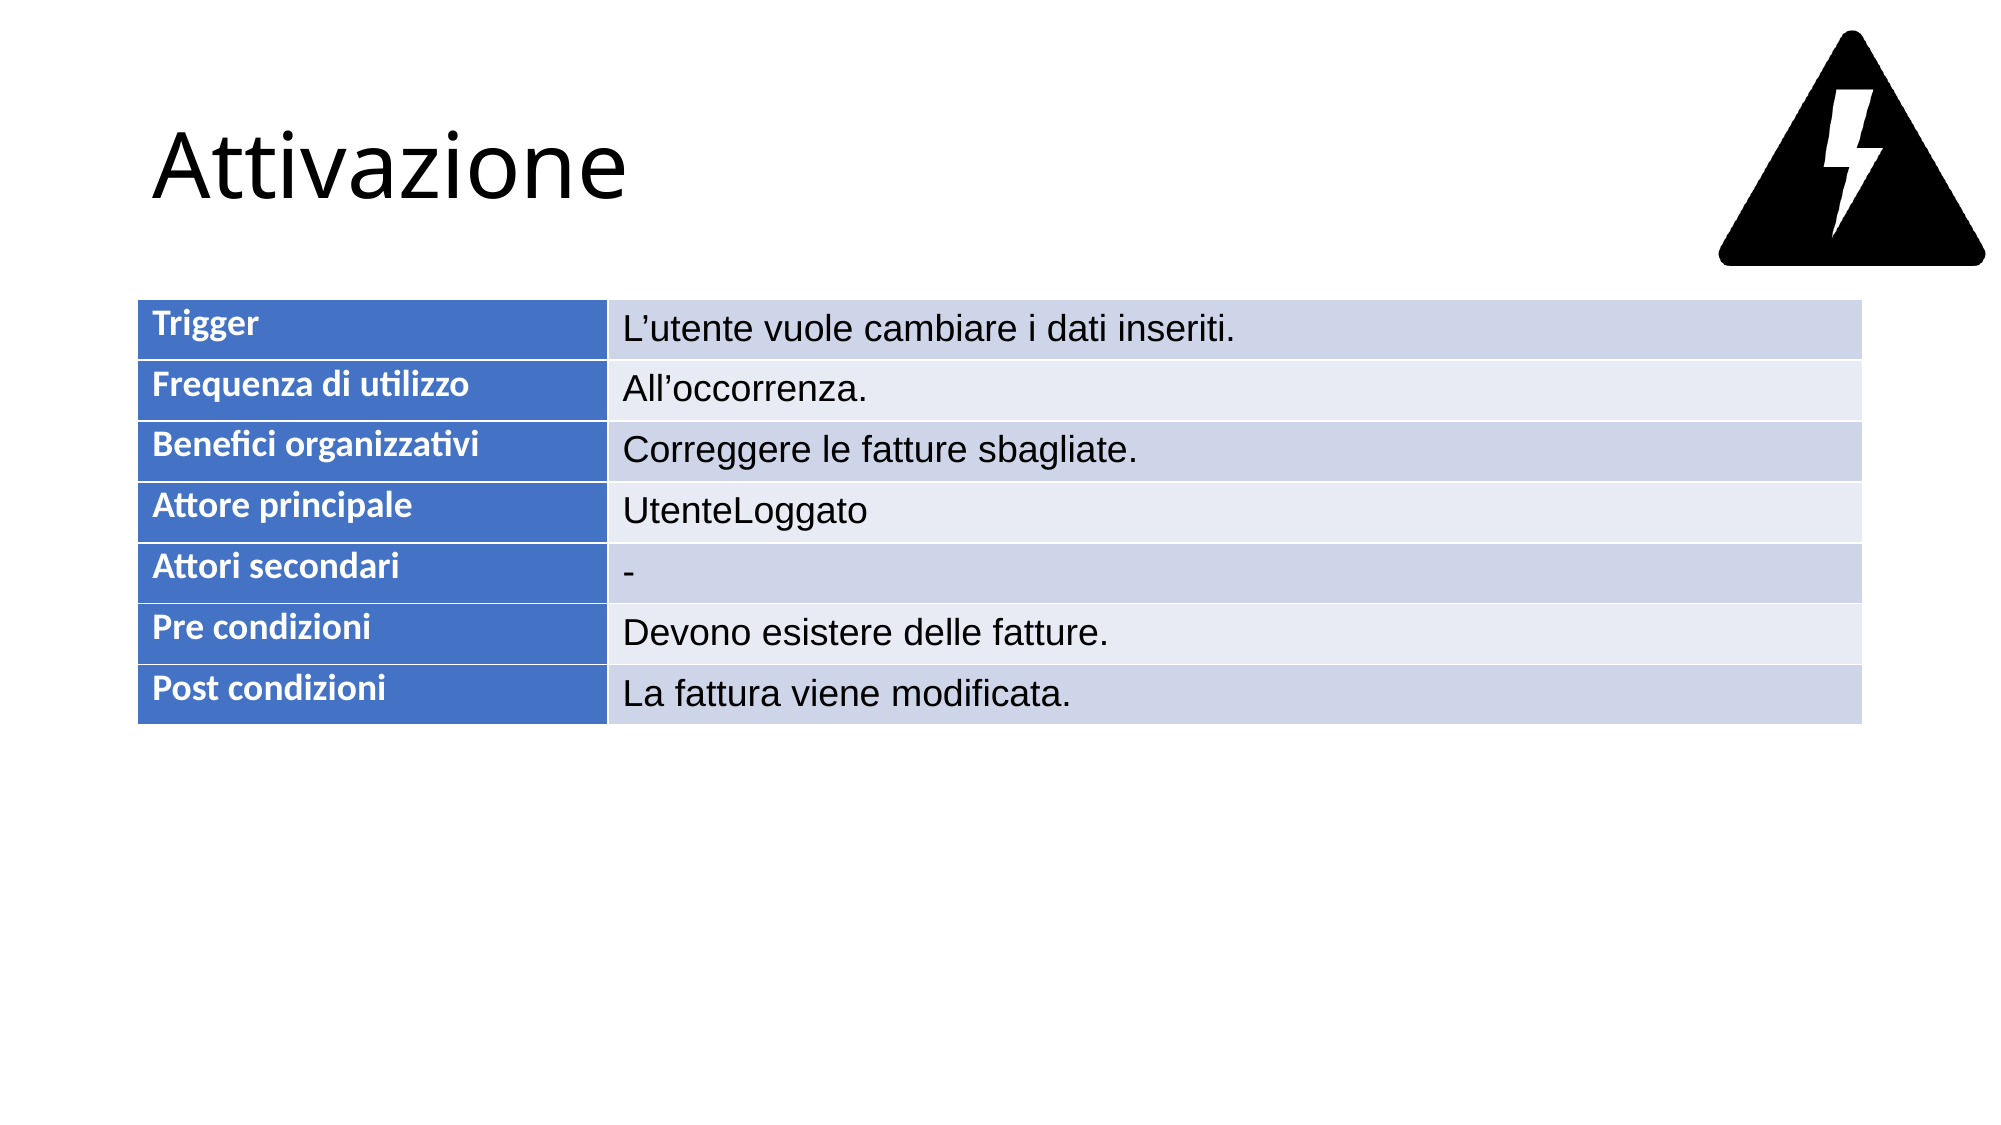

# Attivazione
| Trigger | L’utente vuole cambiare i dati inseriti. |
| --- | --- |
| Frequenza di utilizzo | All’occorrenza. |
| Benefici organizzativi | Correggere le fatture sbagliate. |
| Attore principale | UtenteLoggato |
| Attori secondari | - |
| Pre condizioni | Devono esistere delle fatture. |
| Post condizioni | La fattura viene modificata. |